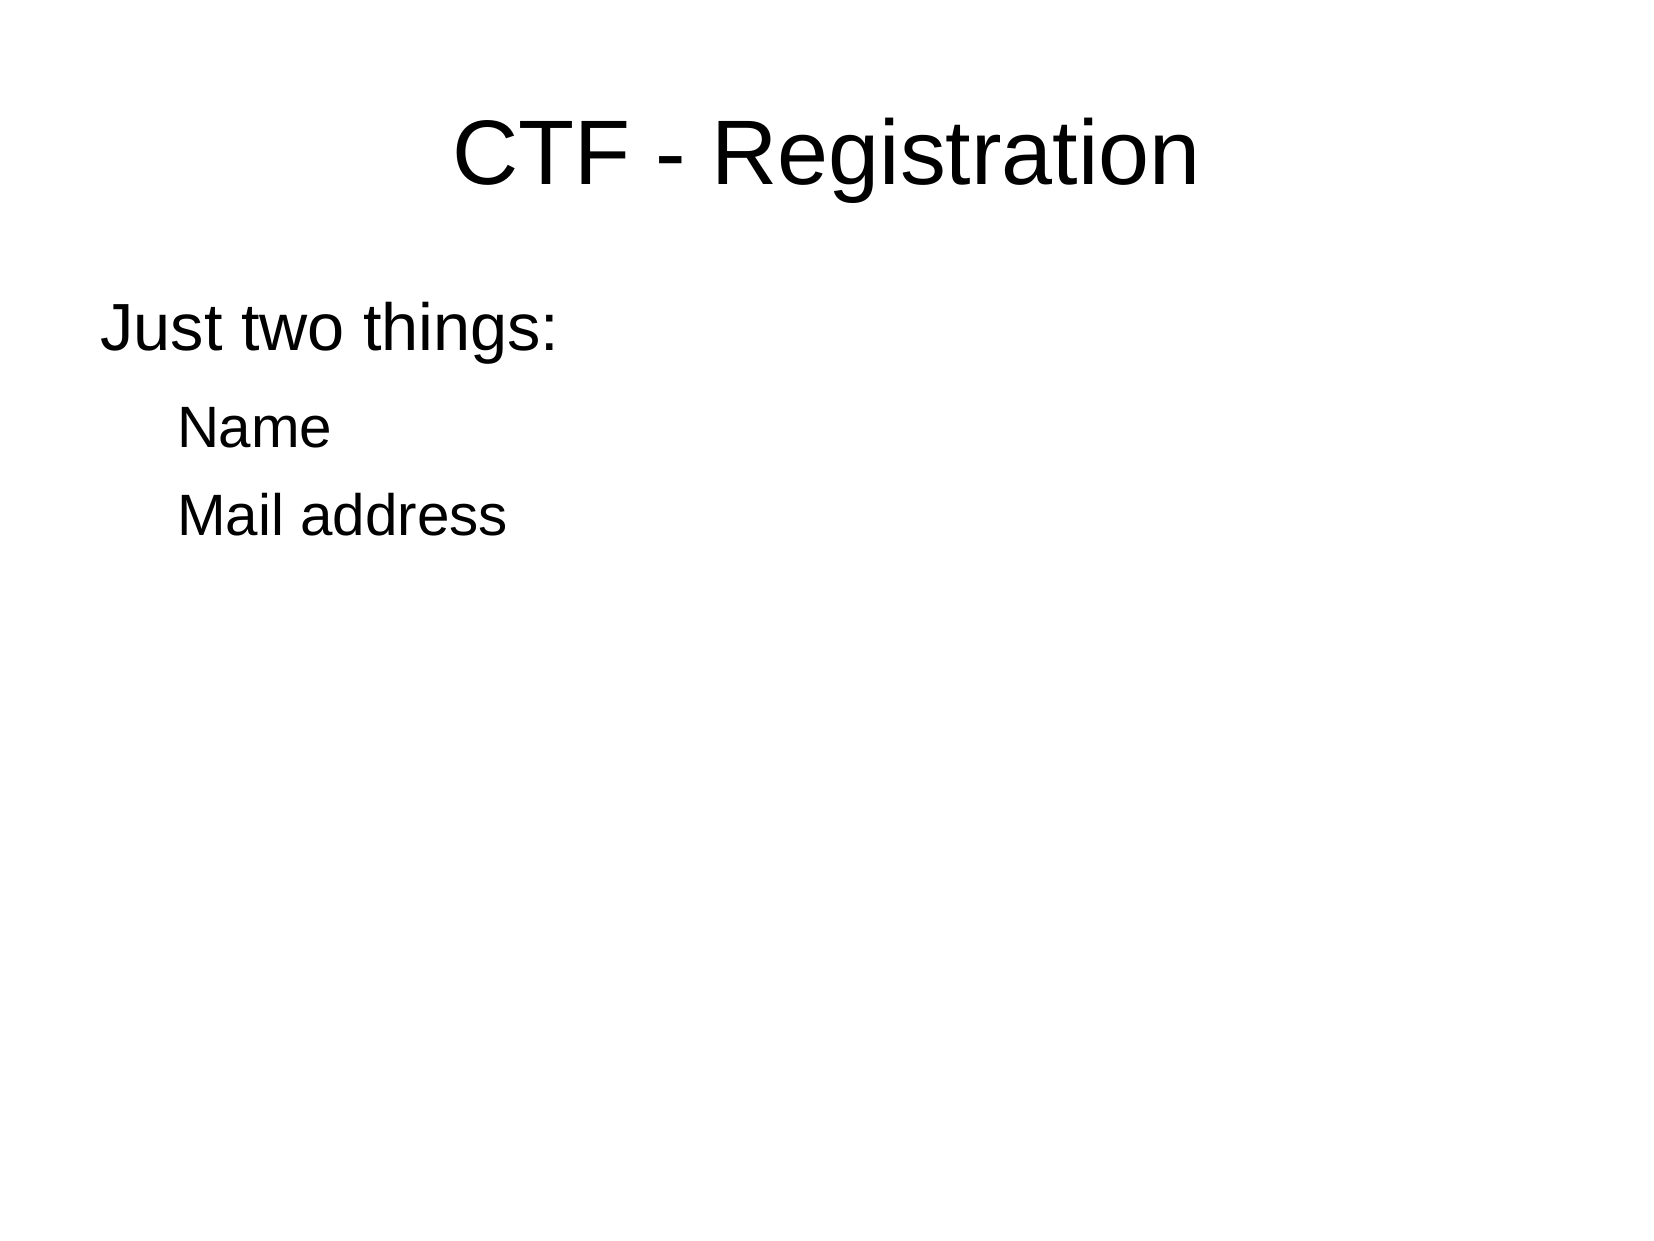

# CTF - Registration
Just two things:
Name
Mail address